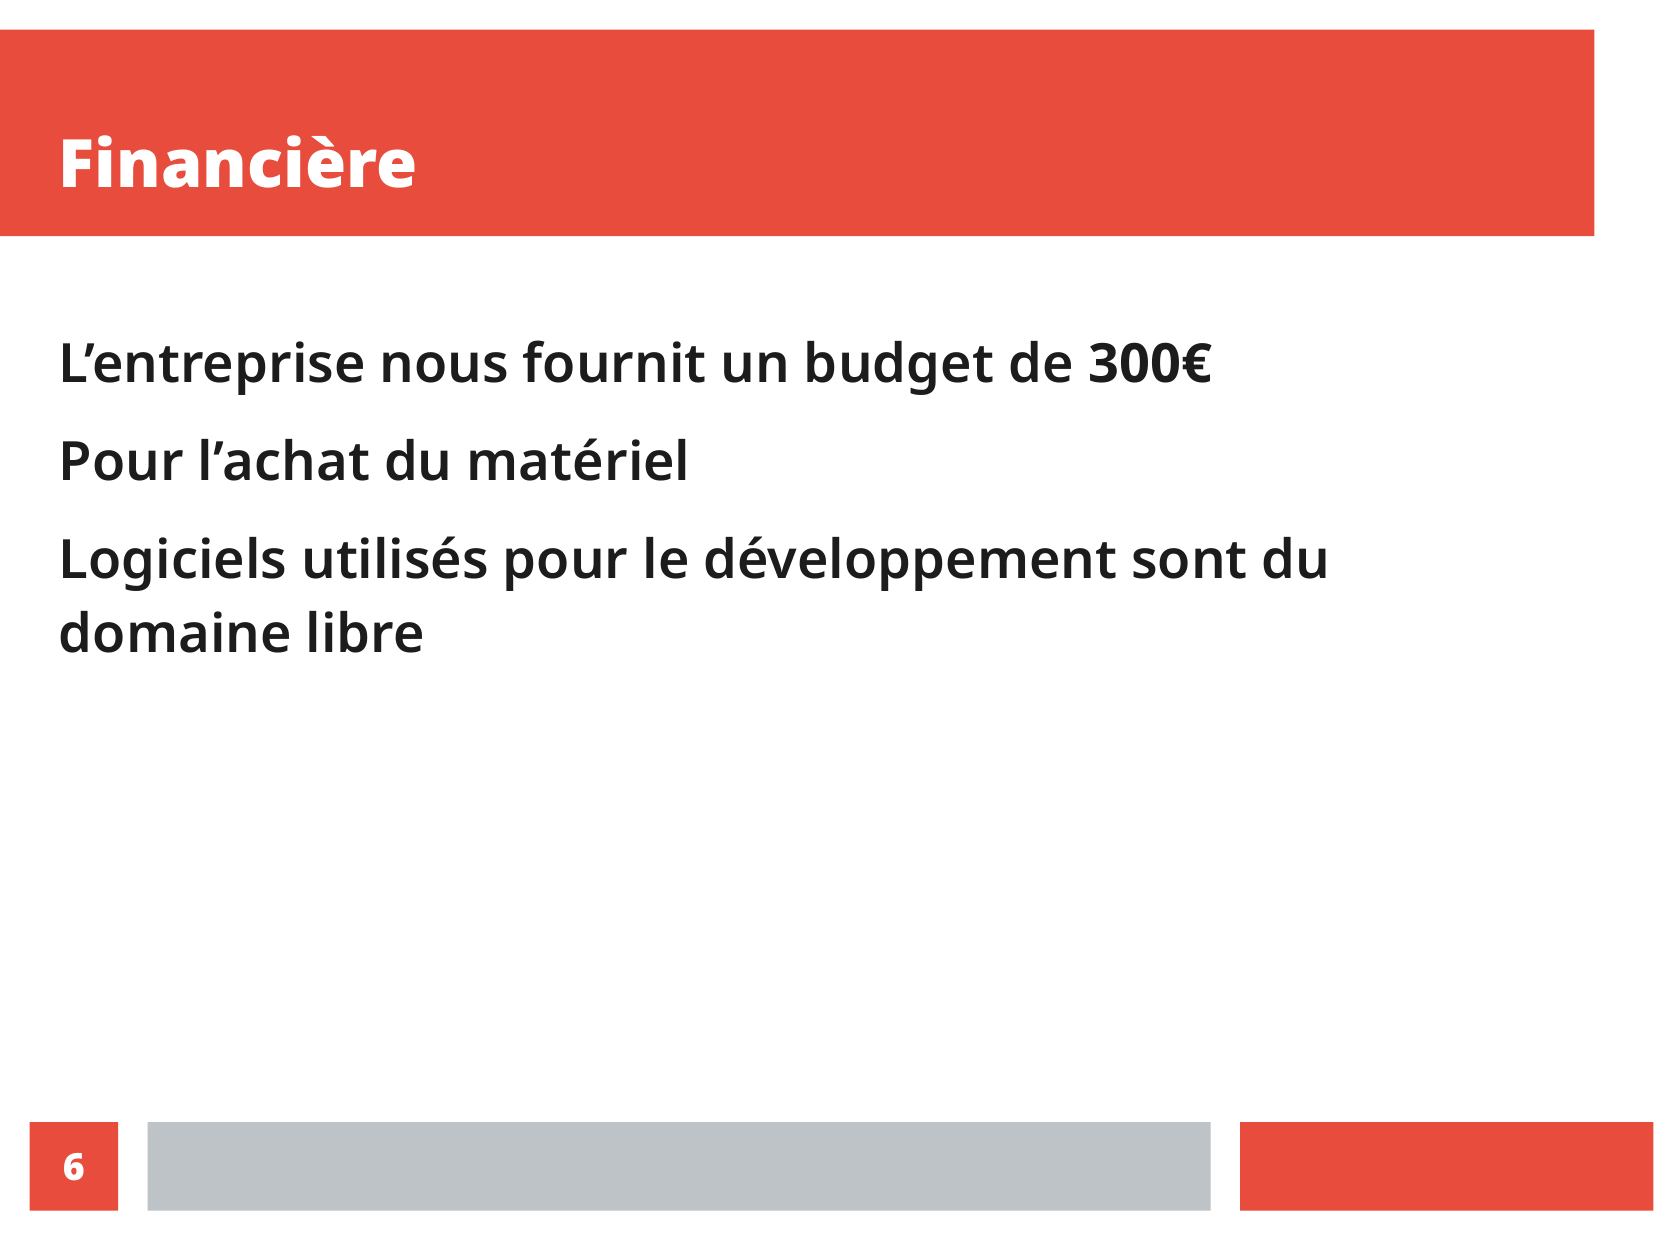

# Financière
L’entreprise nous fournit un budget de 300€
Pour l’achat du matériel
Logiciels utilisés pour le développement sont du domaine libre
6